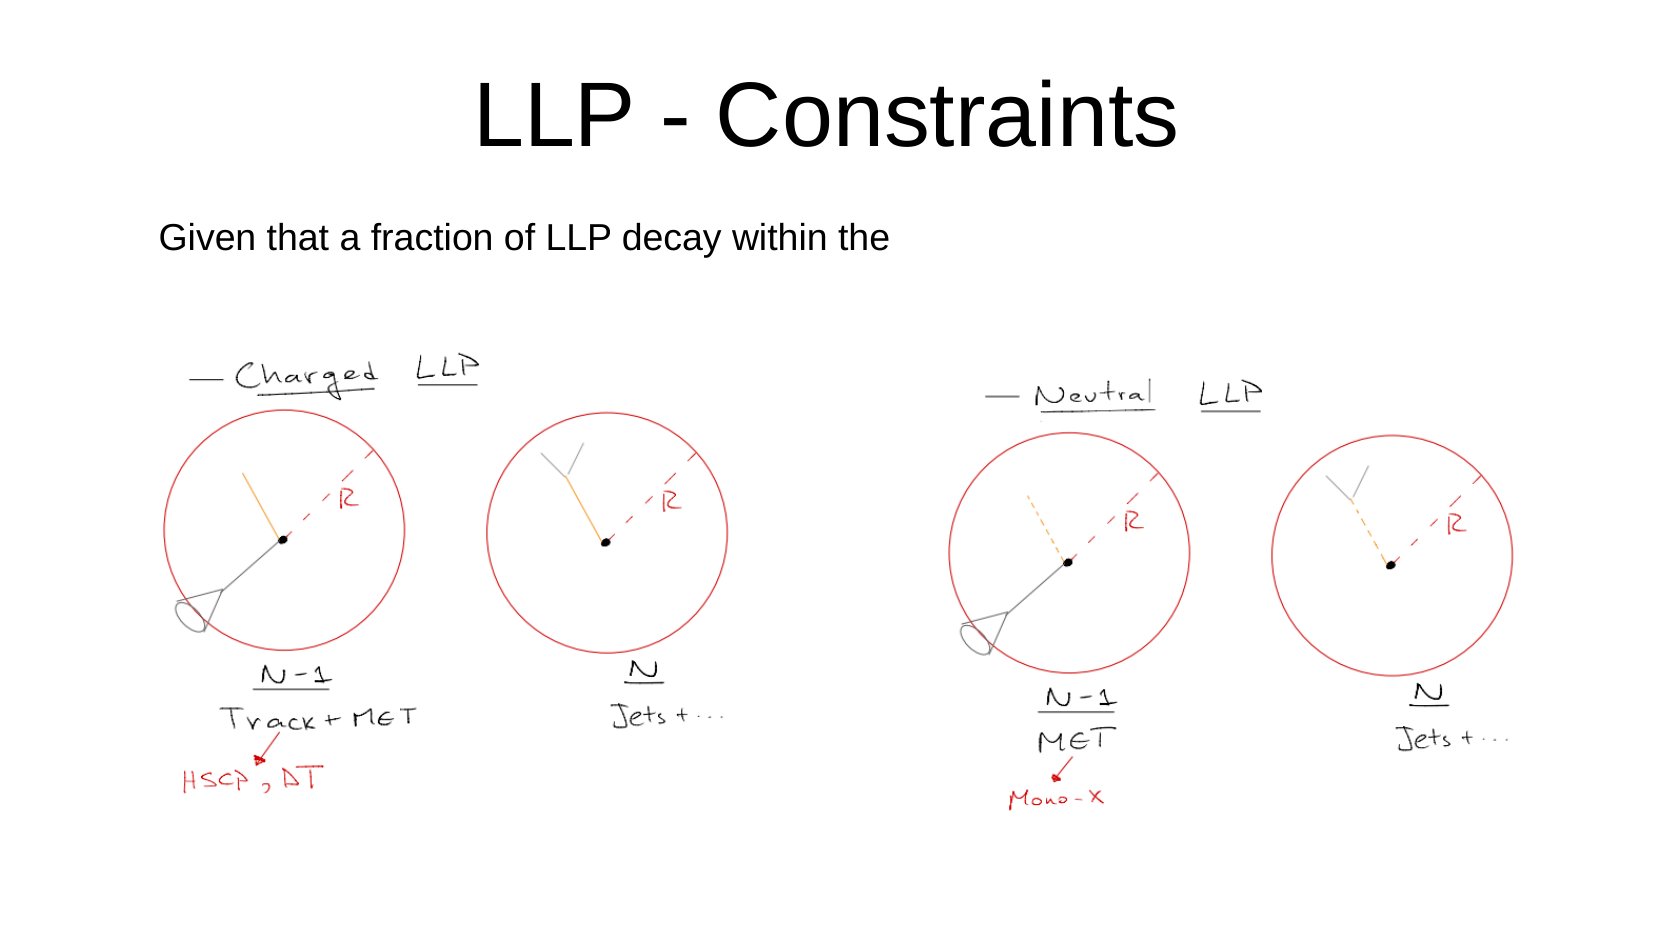

# LLP - Constraints
Given that a fraction of LLP decay within the